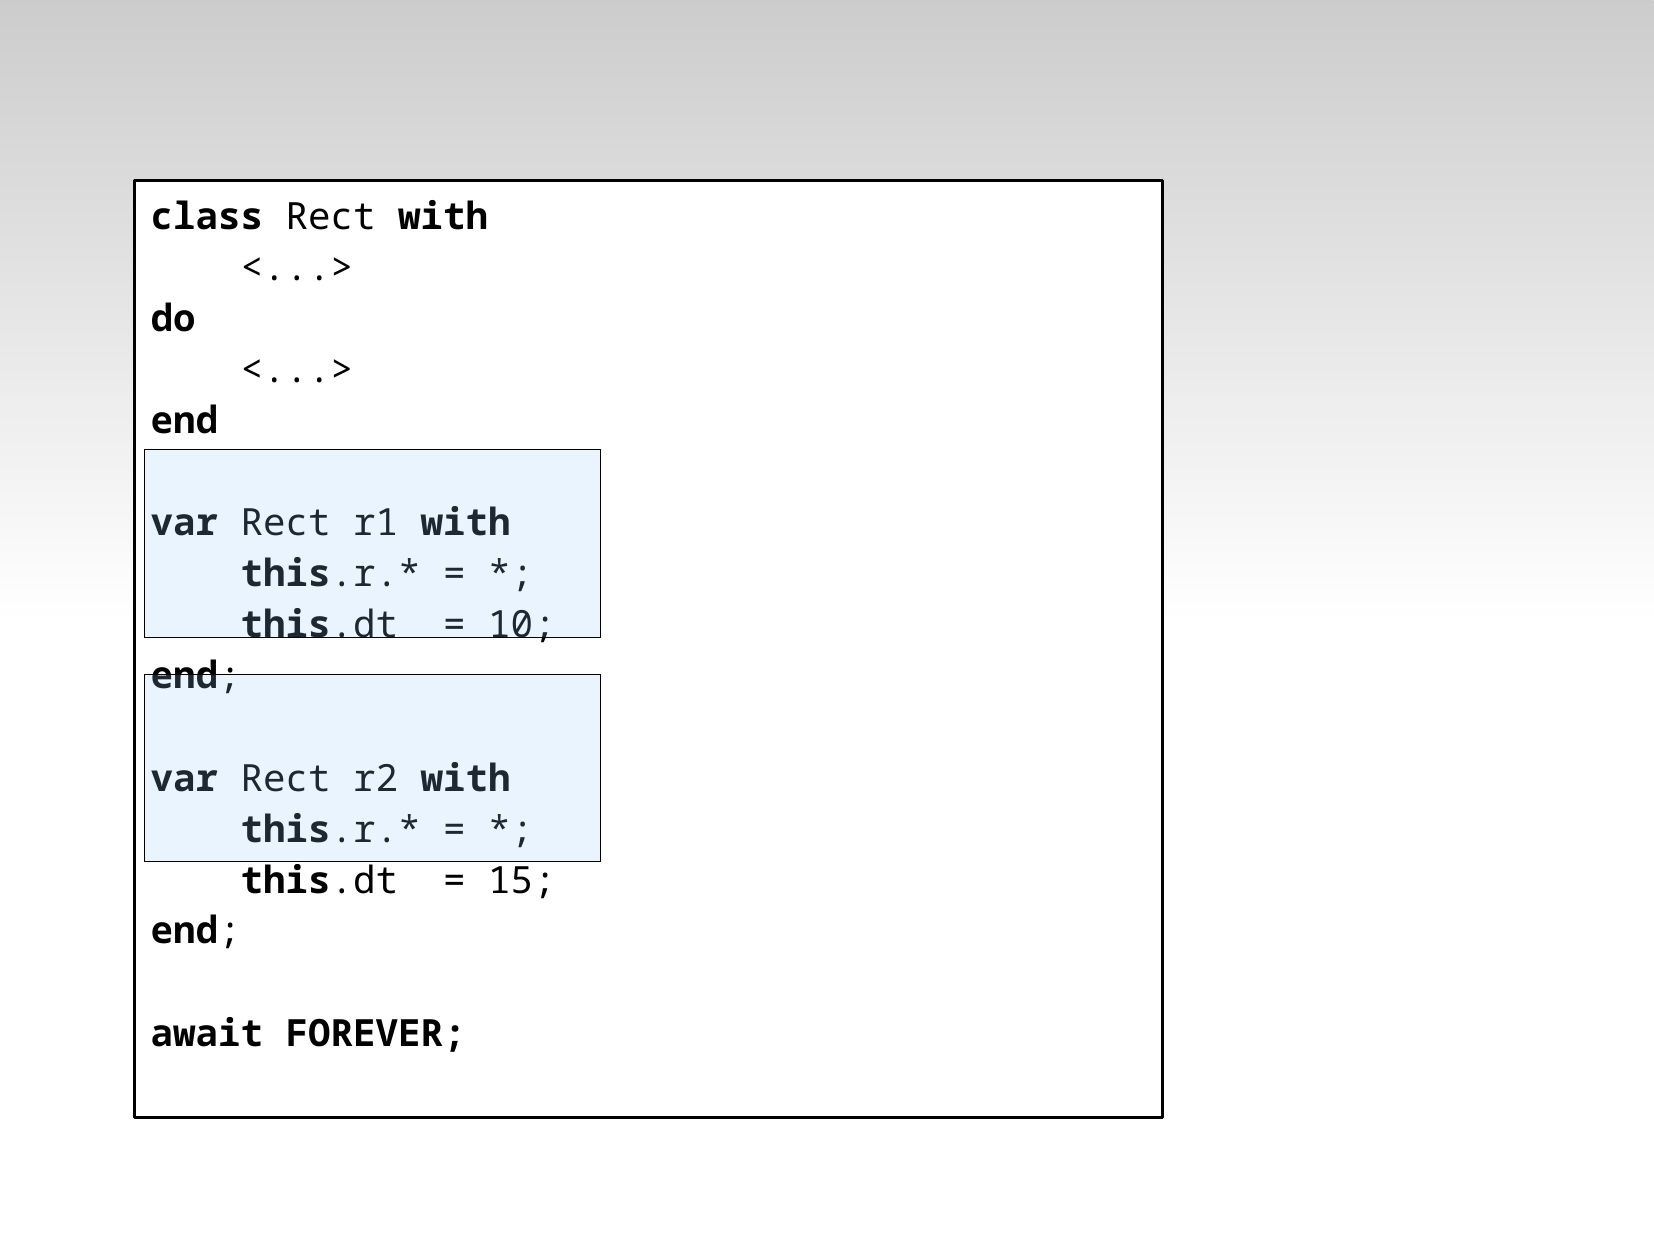

class Rect with
 <...>
do
 <...>
end
var Rect r1 with
 this.r.* = *;
 this.dt = 10;
end;
var Rect r2 with
 this.r.* = *;
 this.dt = 15;
end;
await FOREVER;